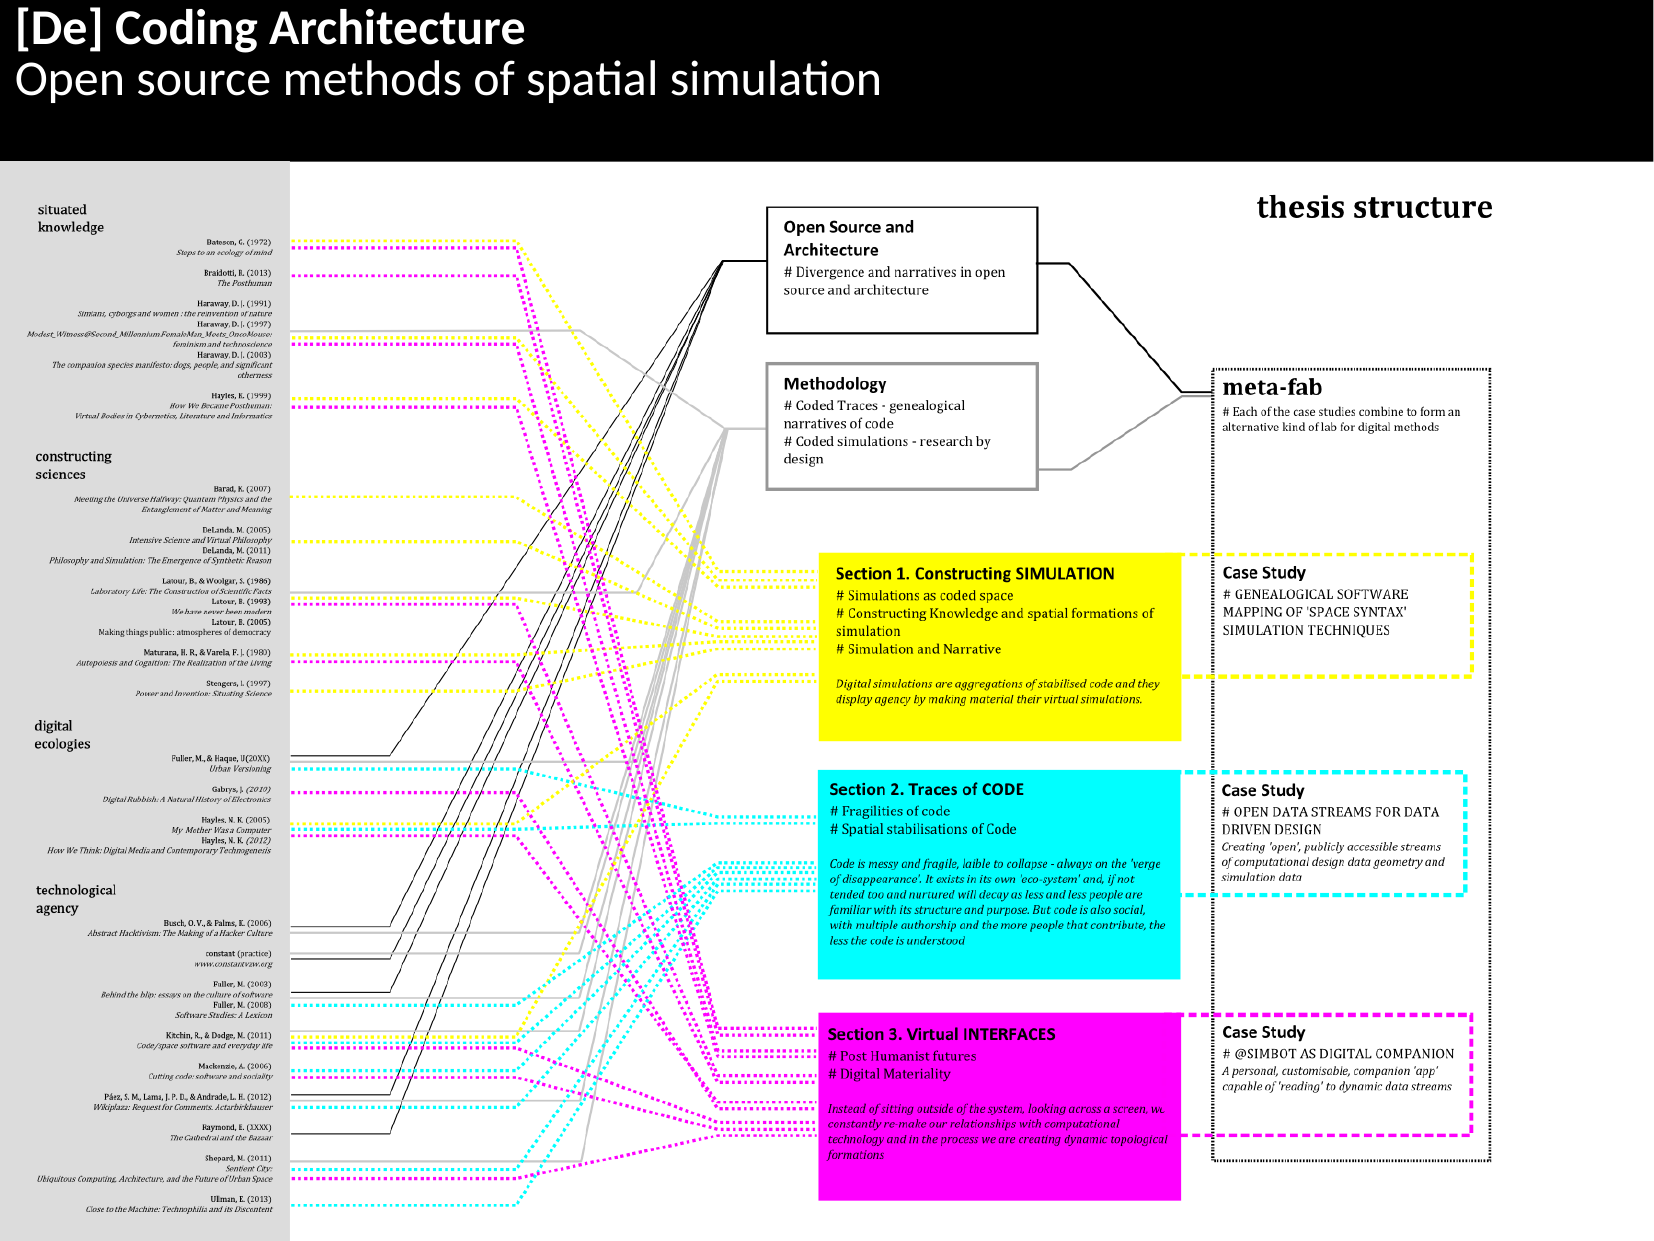

[De] Coding Architecture
Open source methods of spatial simulation